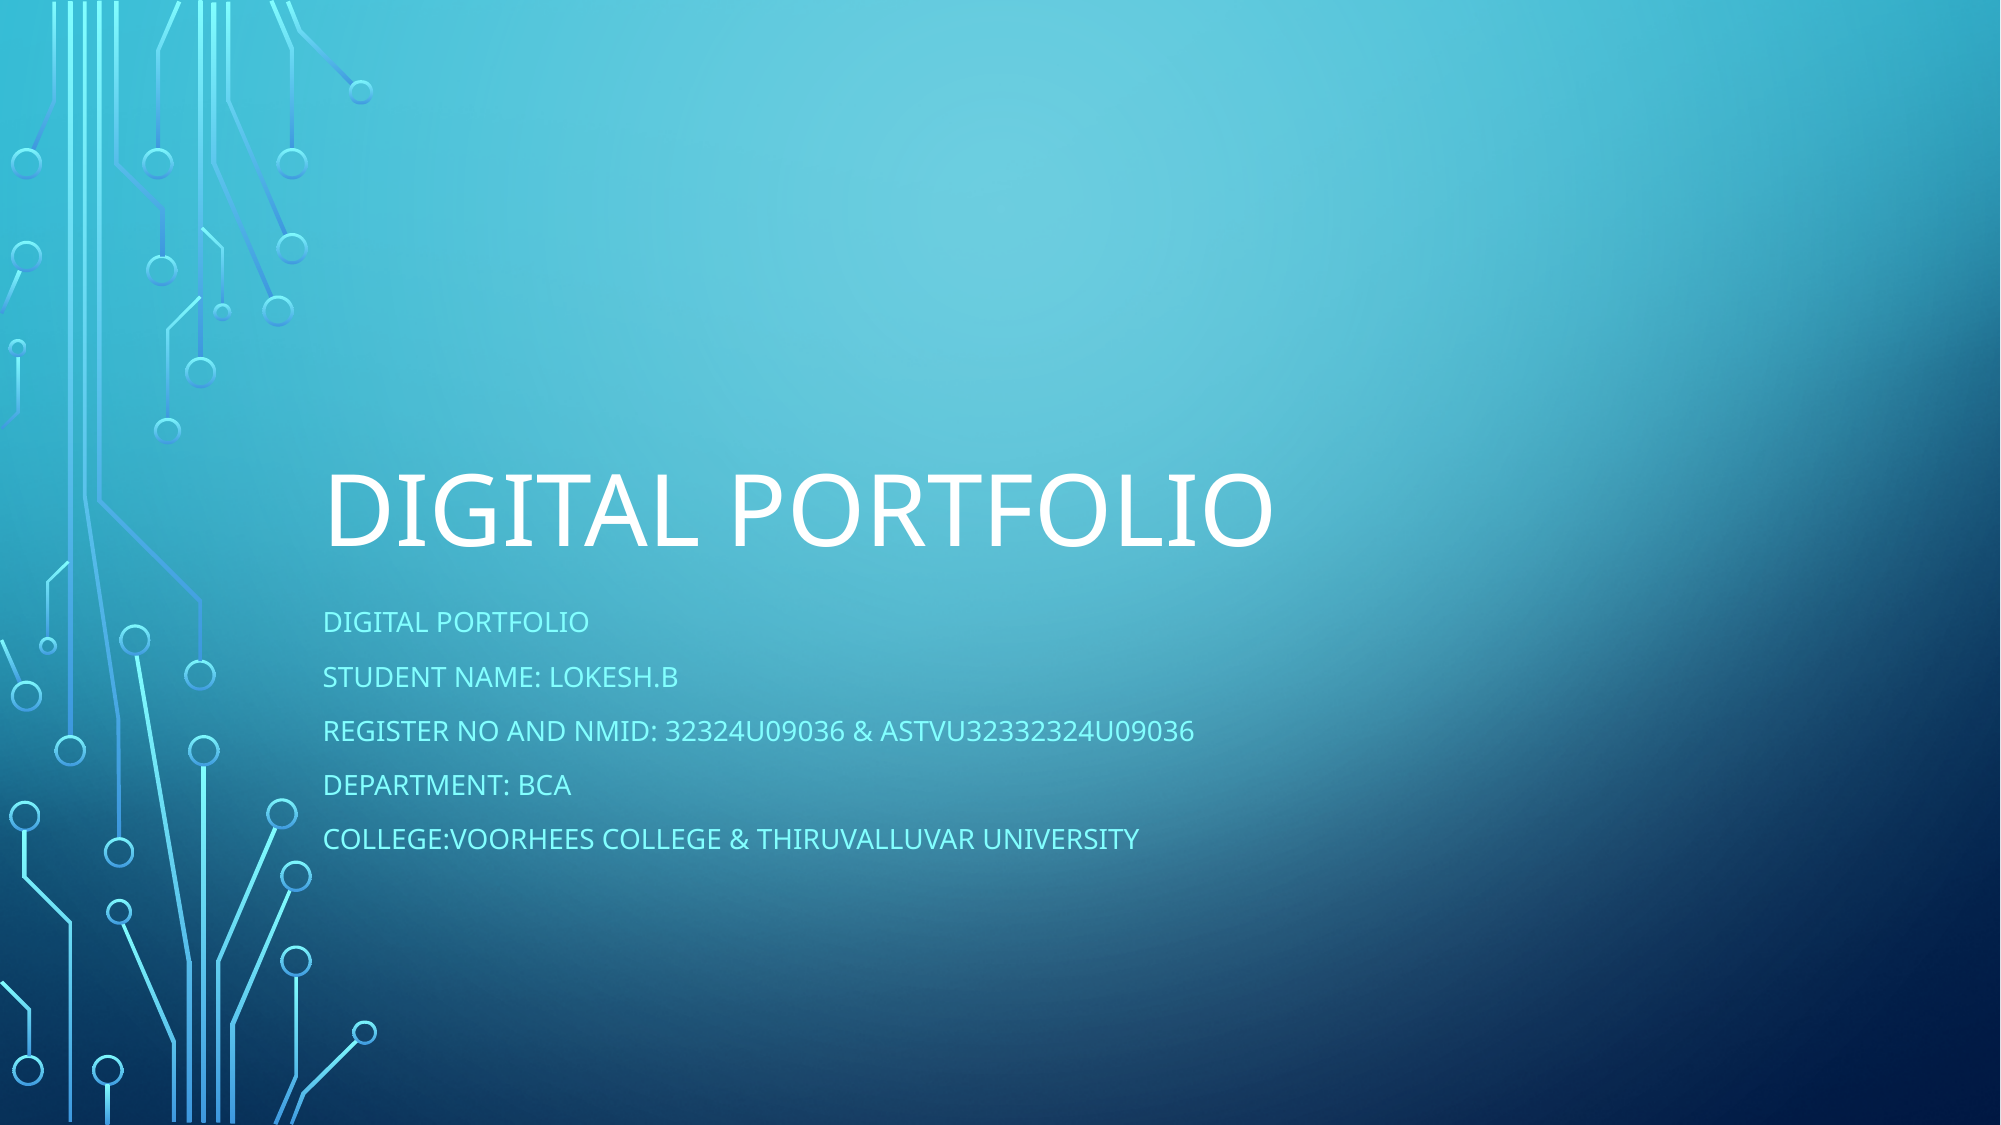

# Digital portfolio
DIGITAL PORTFOLIO
STUDENT NAME: lokesh.b
REGISTER NO AND NMID: 32324u09036 & Astvu32332324u09036
DEPARTMENT: Bca
College:voorhees college & Thiruvalluvar University